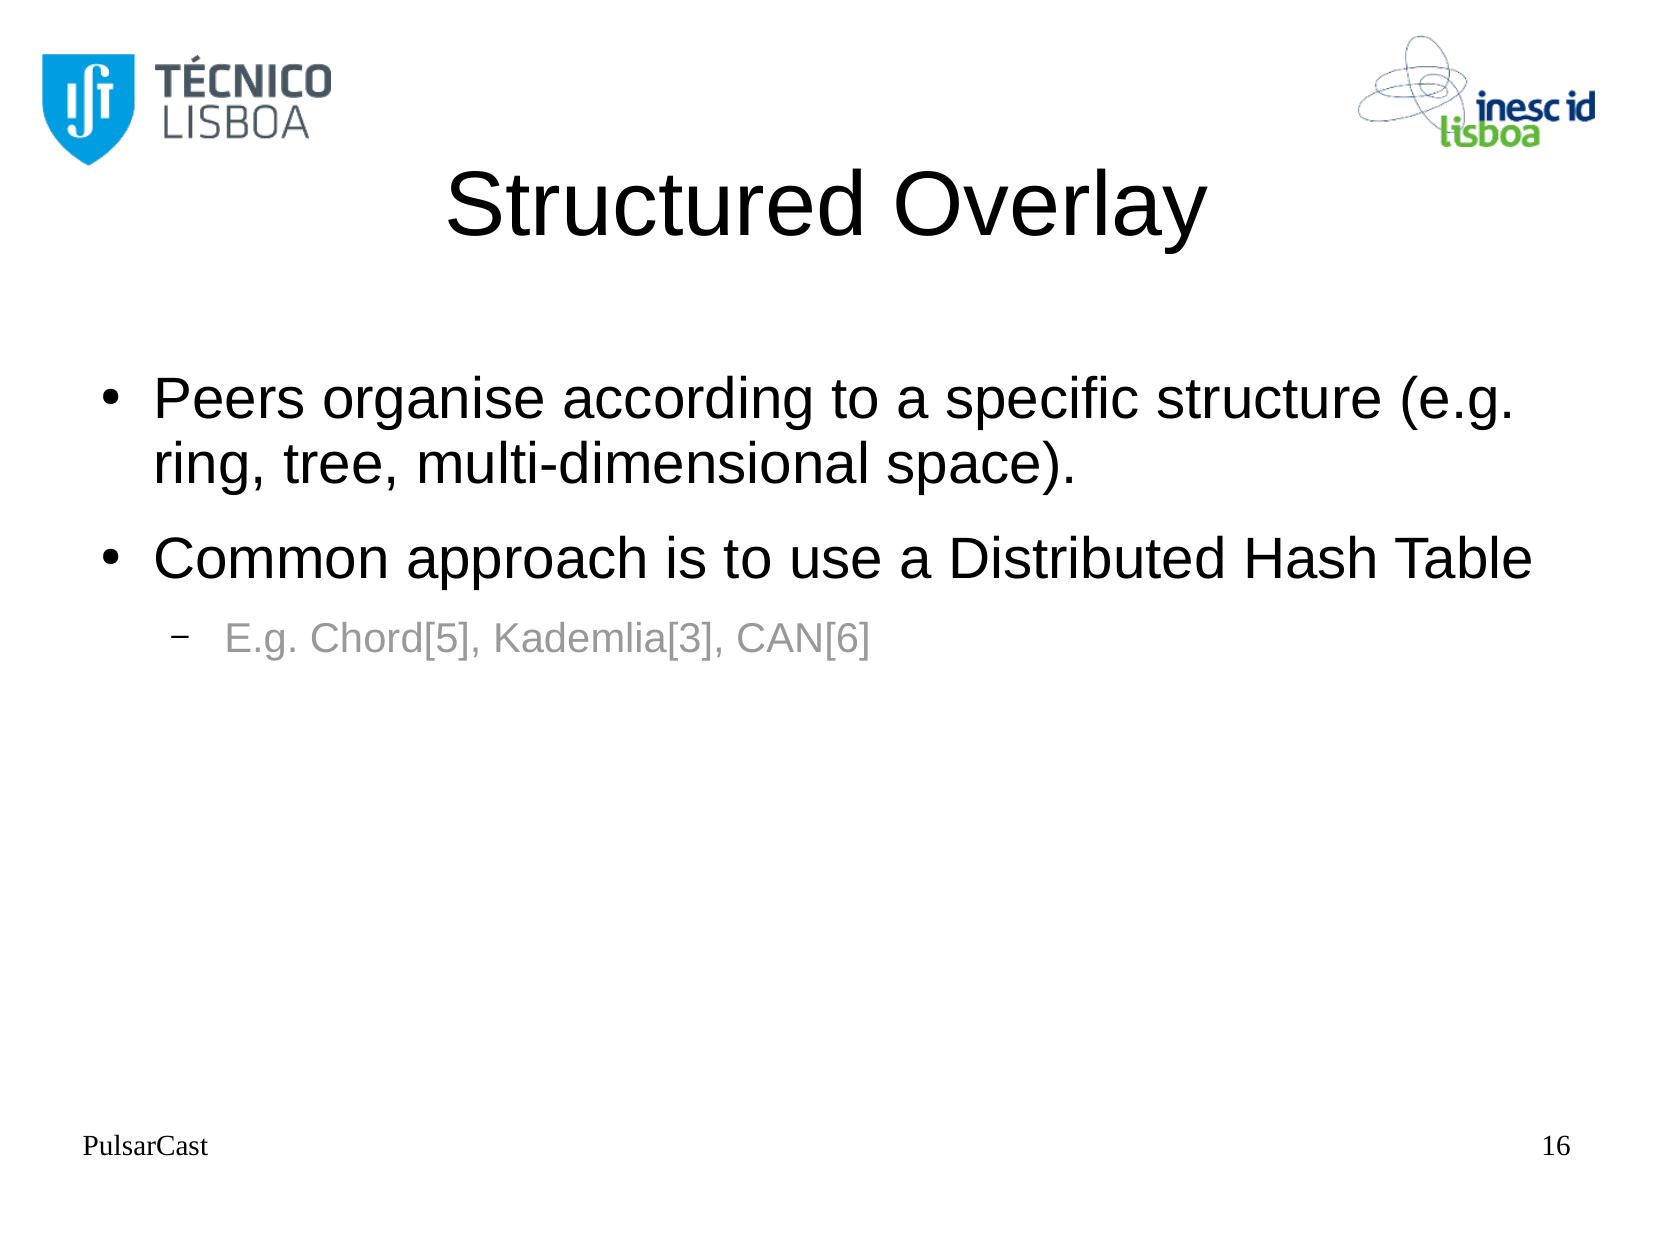

Structured Overlay
# Peers organise according to a specific structure (e.g. ring, tree, multi-dimensional space).
Common approach is to use a Distributed Hash Table
E.g. Chord[5], Kademlia[3], CAN[6]
PulsarCast
16